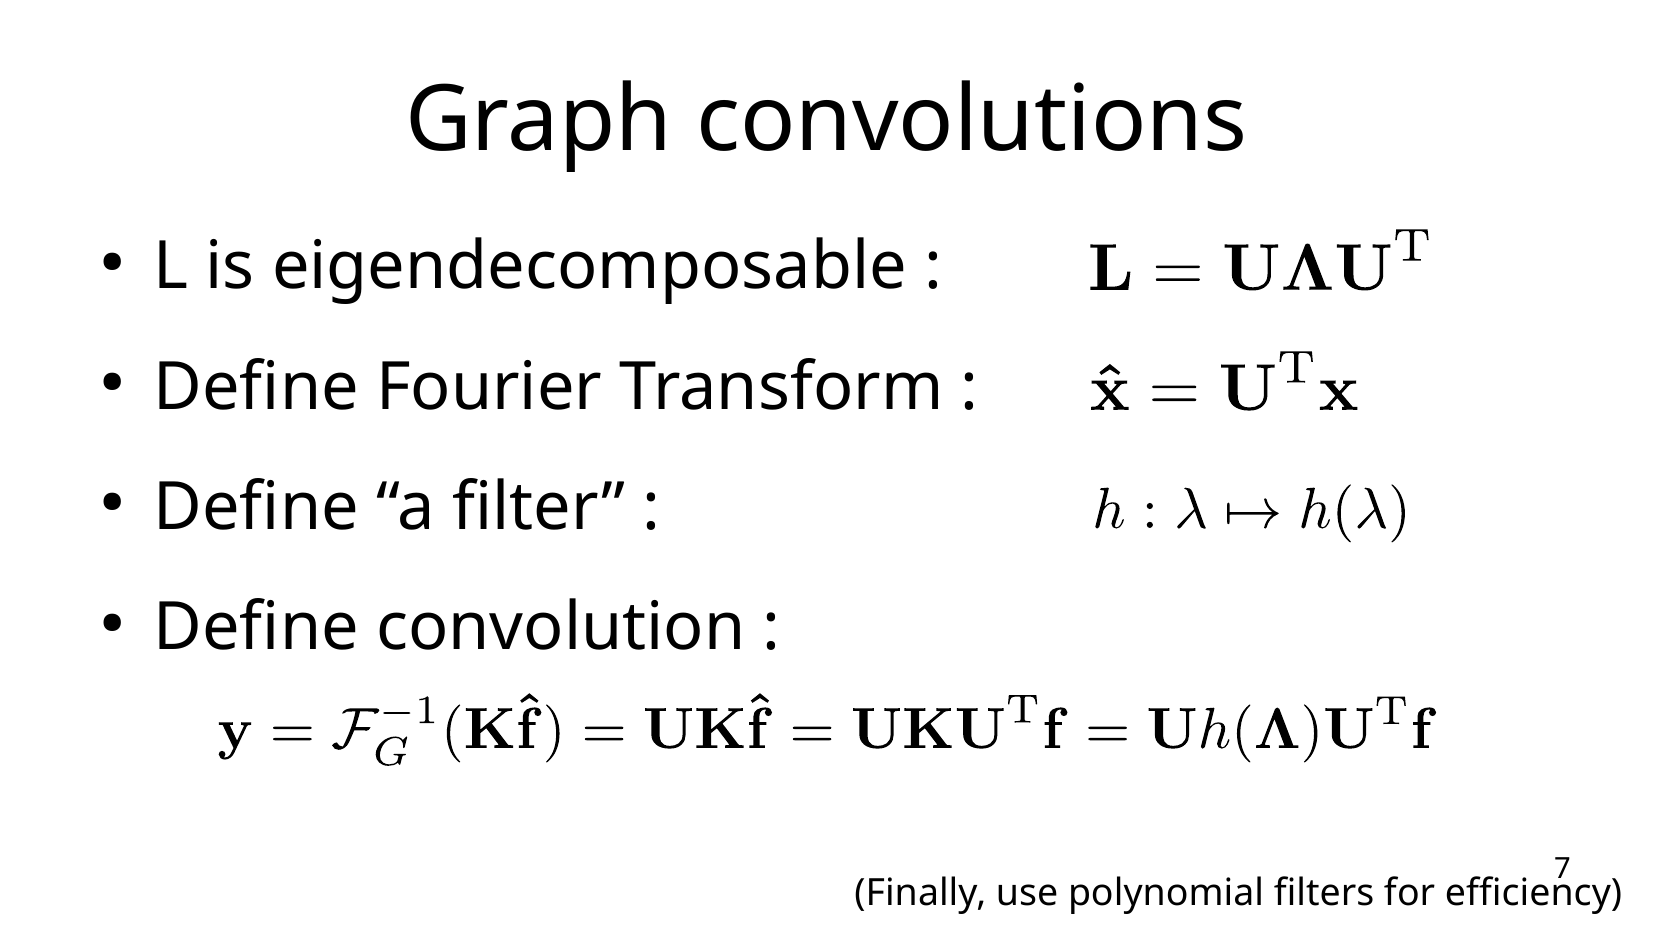

# Graph convolutions
L is eigendecomposable :
Define Fourier Transform :
Define “a filter” :
Define convolution :
7
(Finally, use polynomial filters for efficiency)